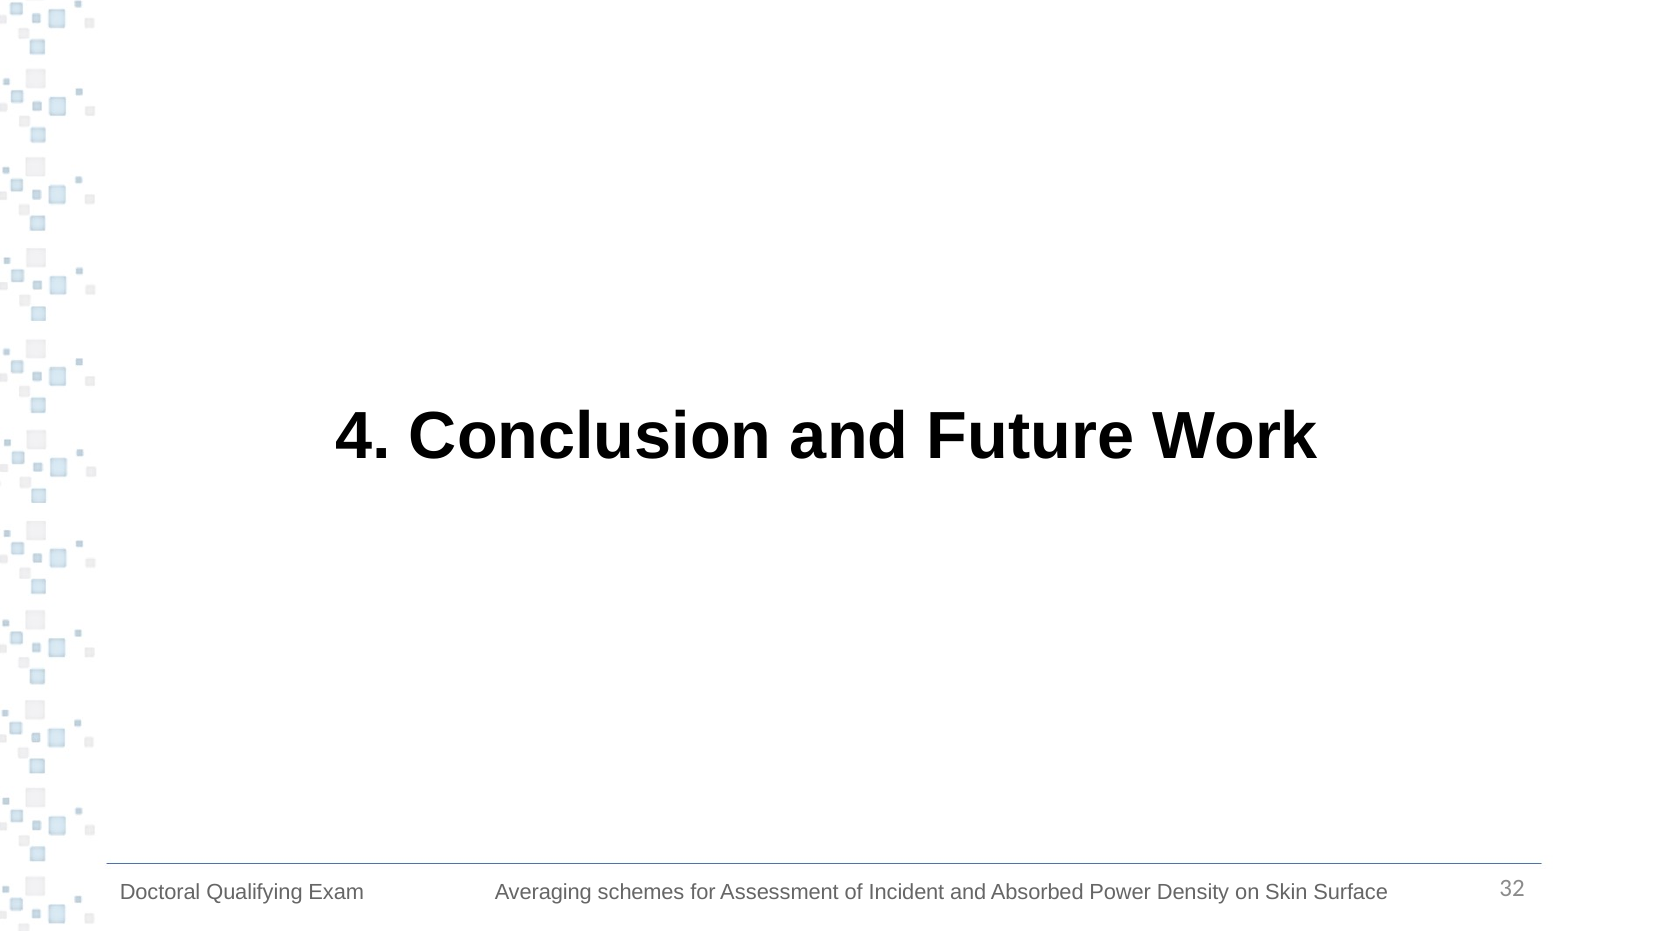

4. Conclusion and Future Work
32
Doctoral Qualifying Exam		Averaging schemes for Assessment of Incident and Absorbed Power Density on Skin Surface